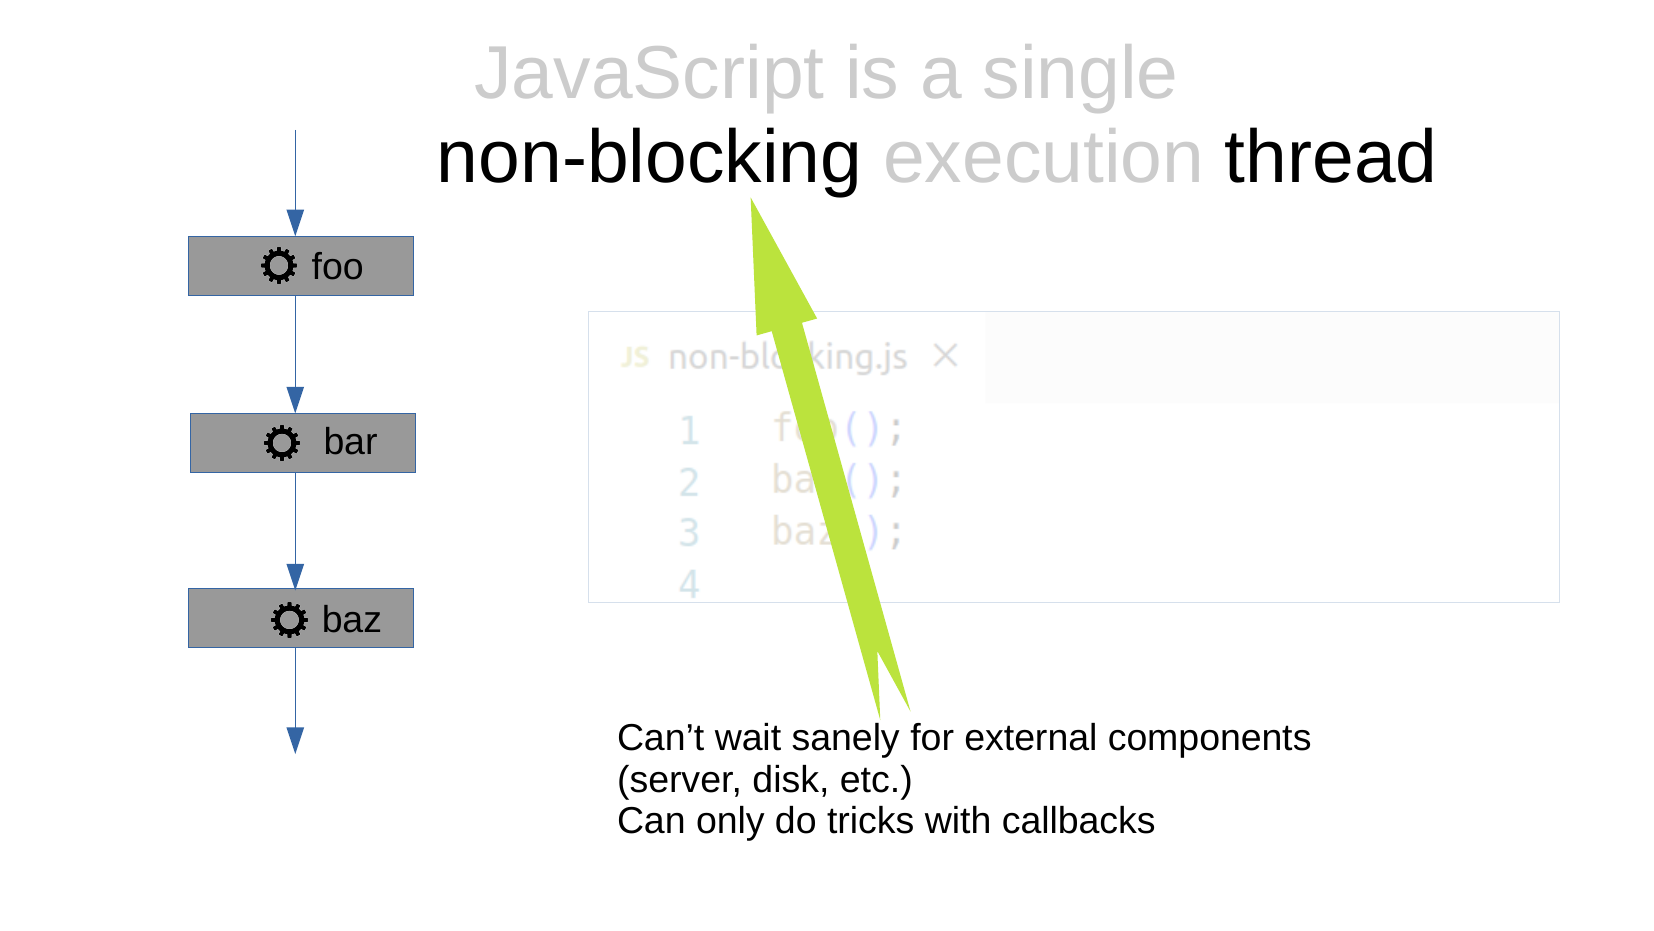

# JavaScript is a single non-blocking execution thread
foo
bar
baz
Can’t wait sanely for external components (server, disk, etc.)
Can only do tricks with callbacks